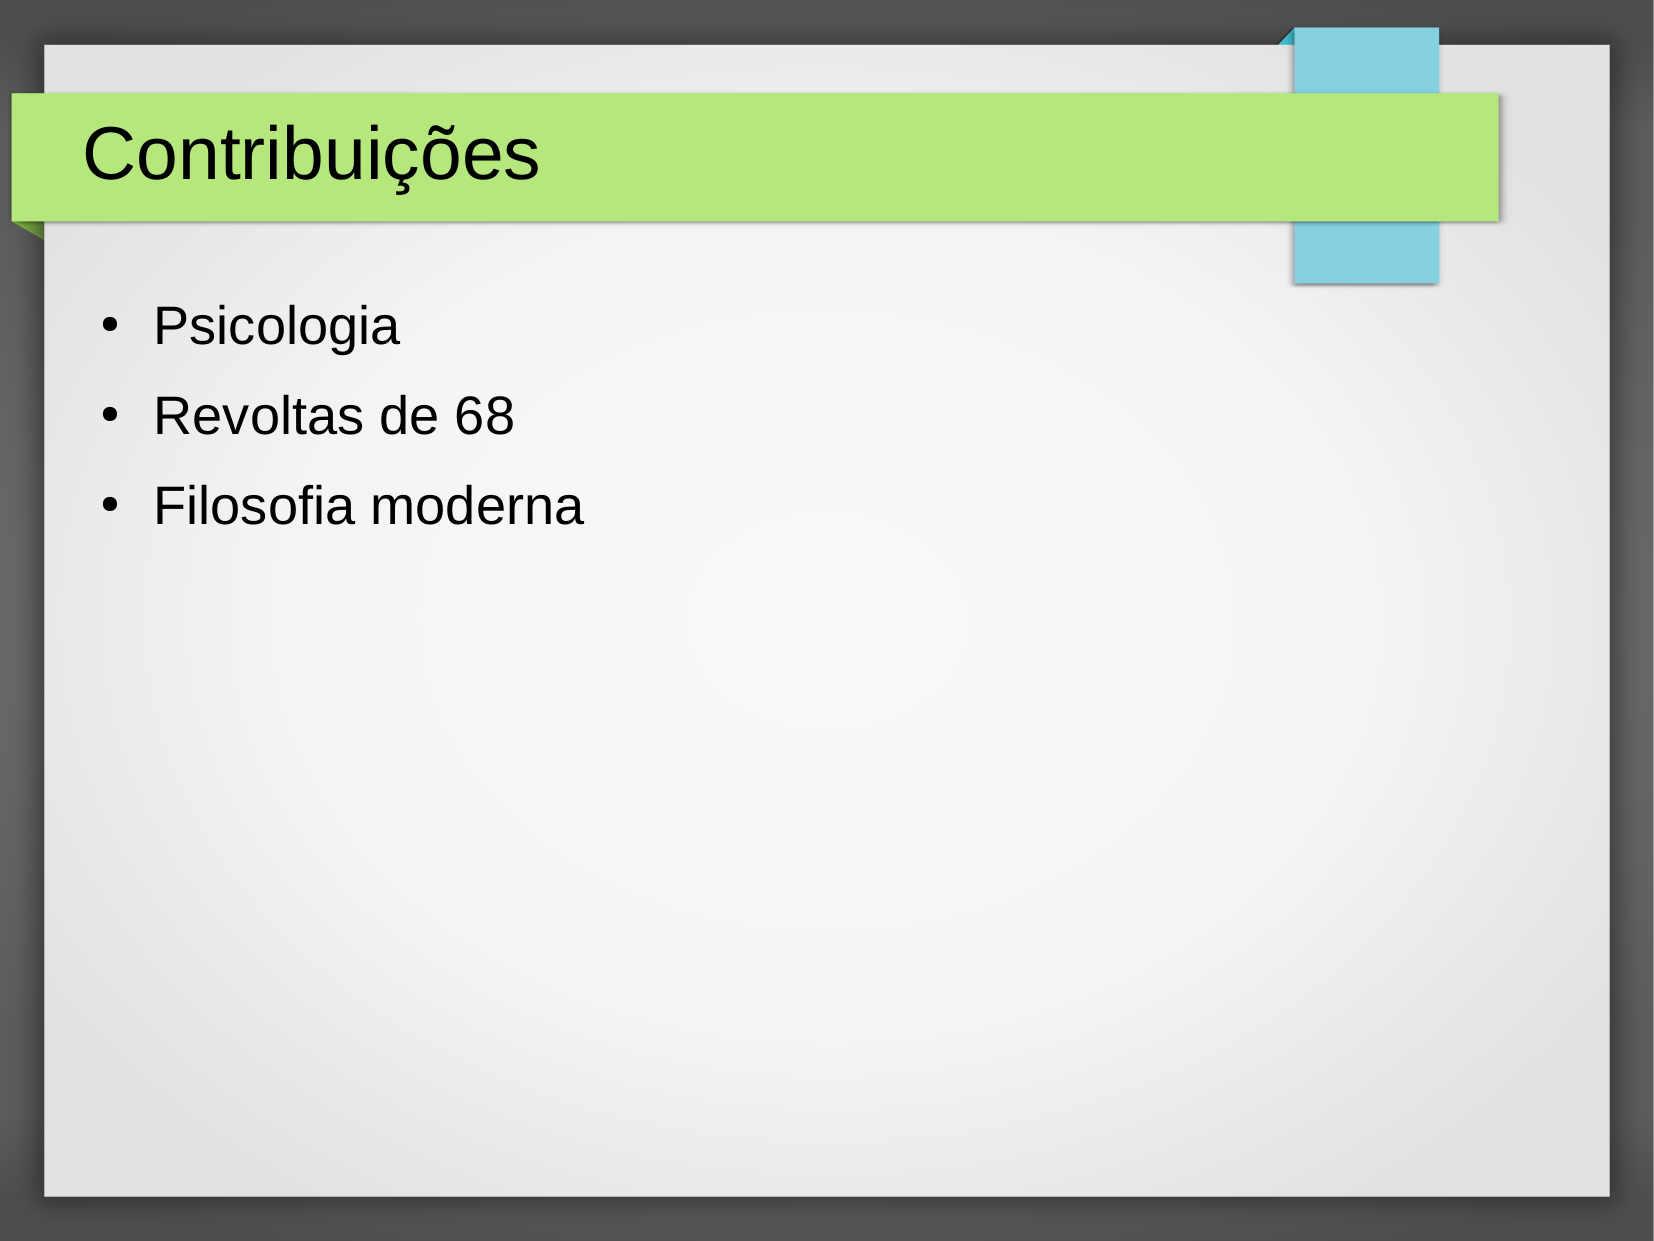

# Contribuições
Psicologia
Revoltas de 68
Filosofia moderna